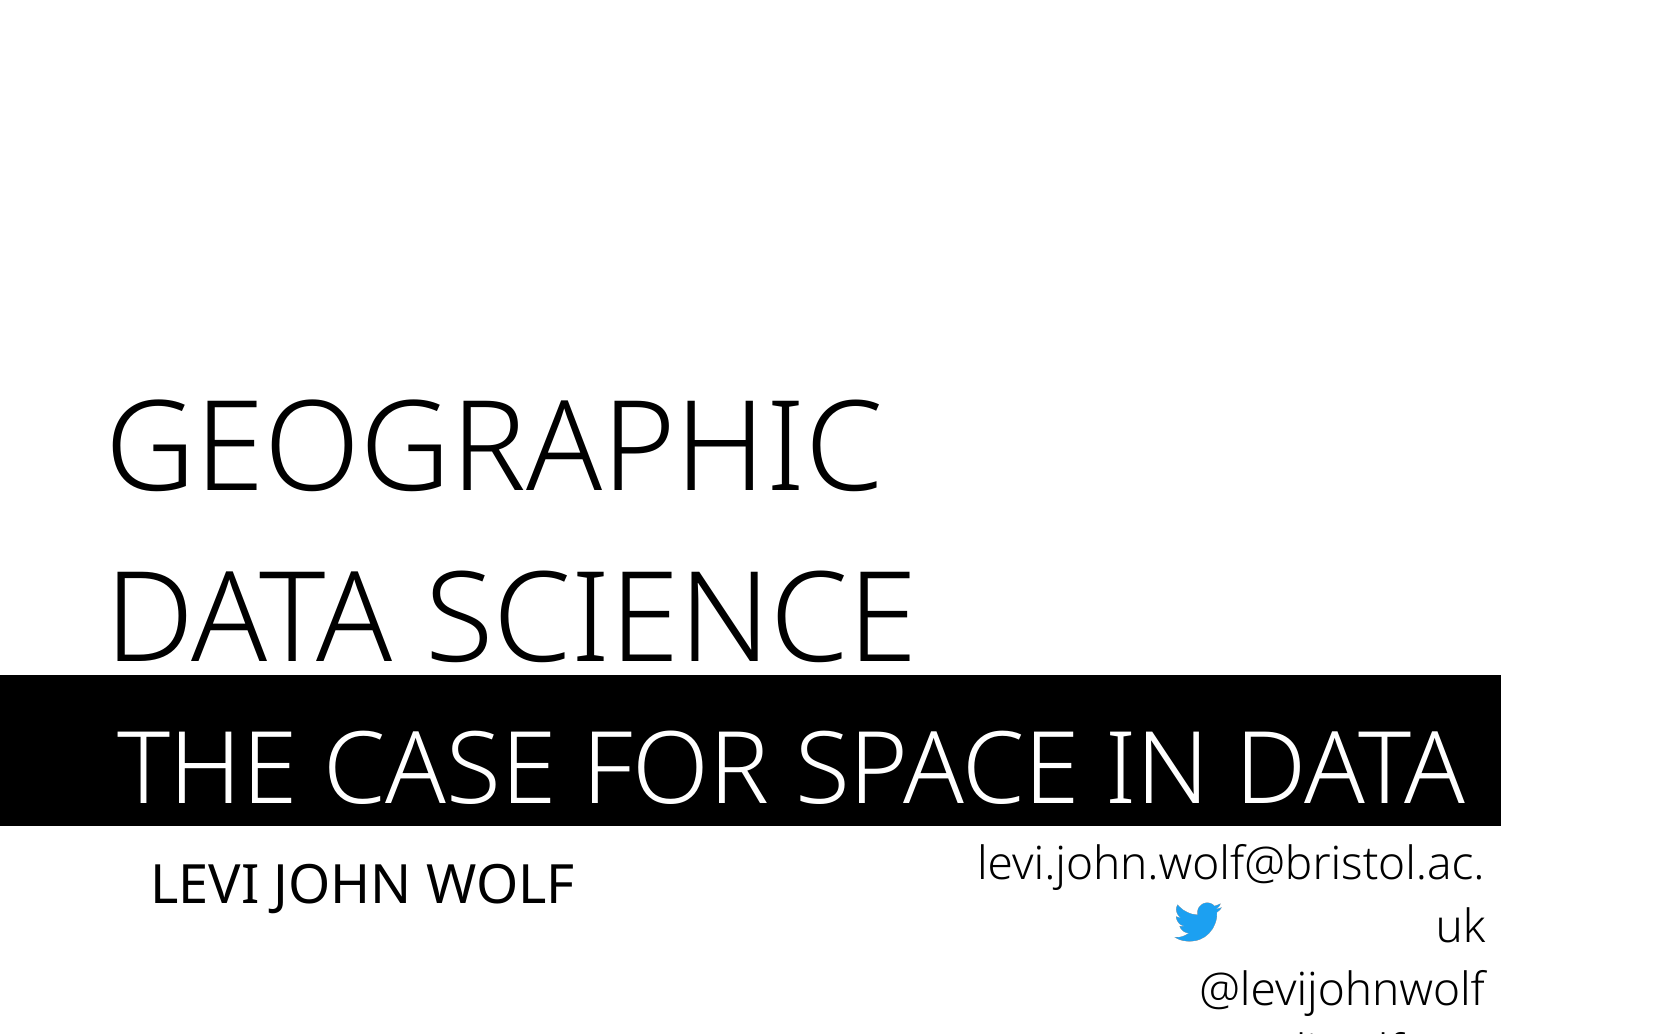

GEOGRAPHIC
DATA SCIENCE
THE CASE FOR SPACE IN DATA SCIENCE
levi.john.wolf@bristol.ac.uk
 @levijohnwolf
ljwolf.org
LEVI JOHN WOLF